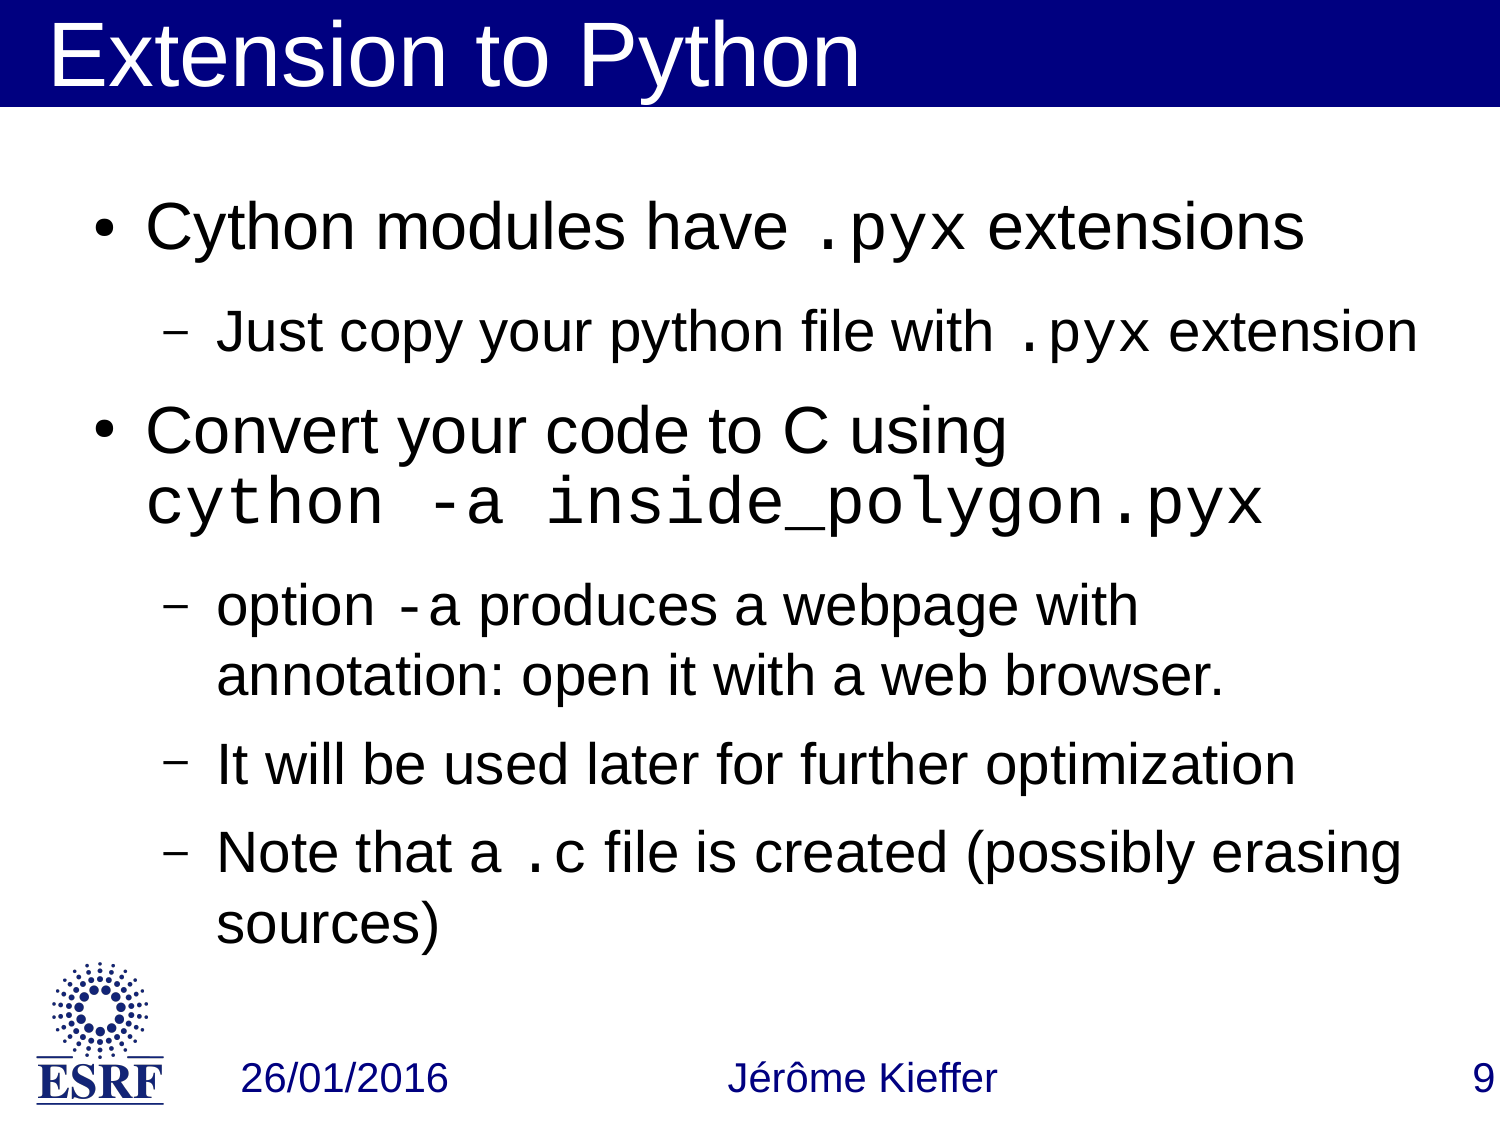

# Extension to Python
Cython modules have .pyx extensions
Just copy your python file with .pyx extension
Convert your code to C using
cython -a inside_polygon.pyx
option -a produces a webpage with annotation: open it with a web browser.
It will be used later for further optimization
Note that a .c file is created (possibly erasing sources)
26/01/2016
Jérôme Kieffer
9